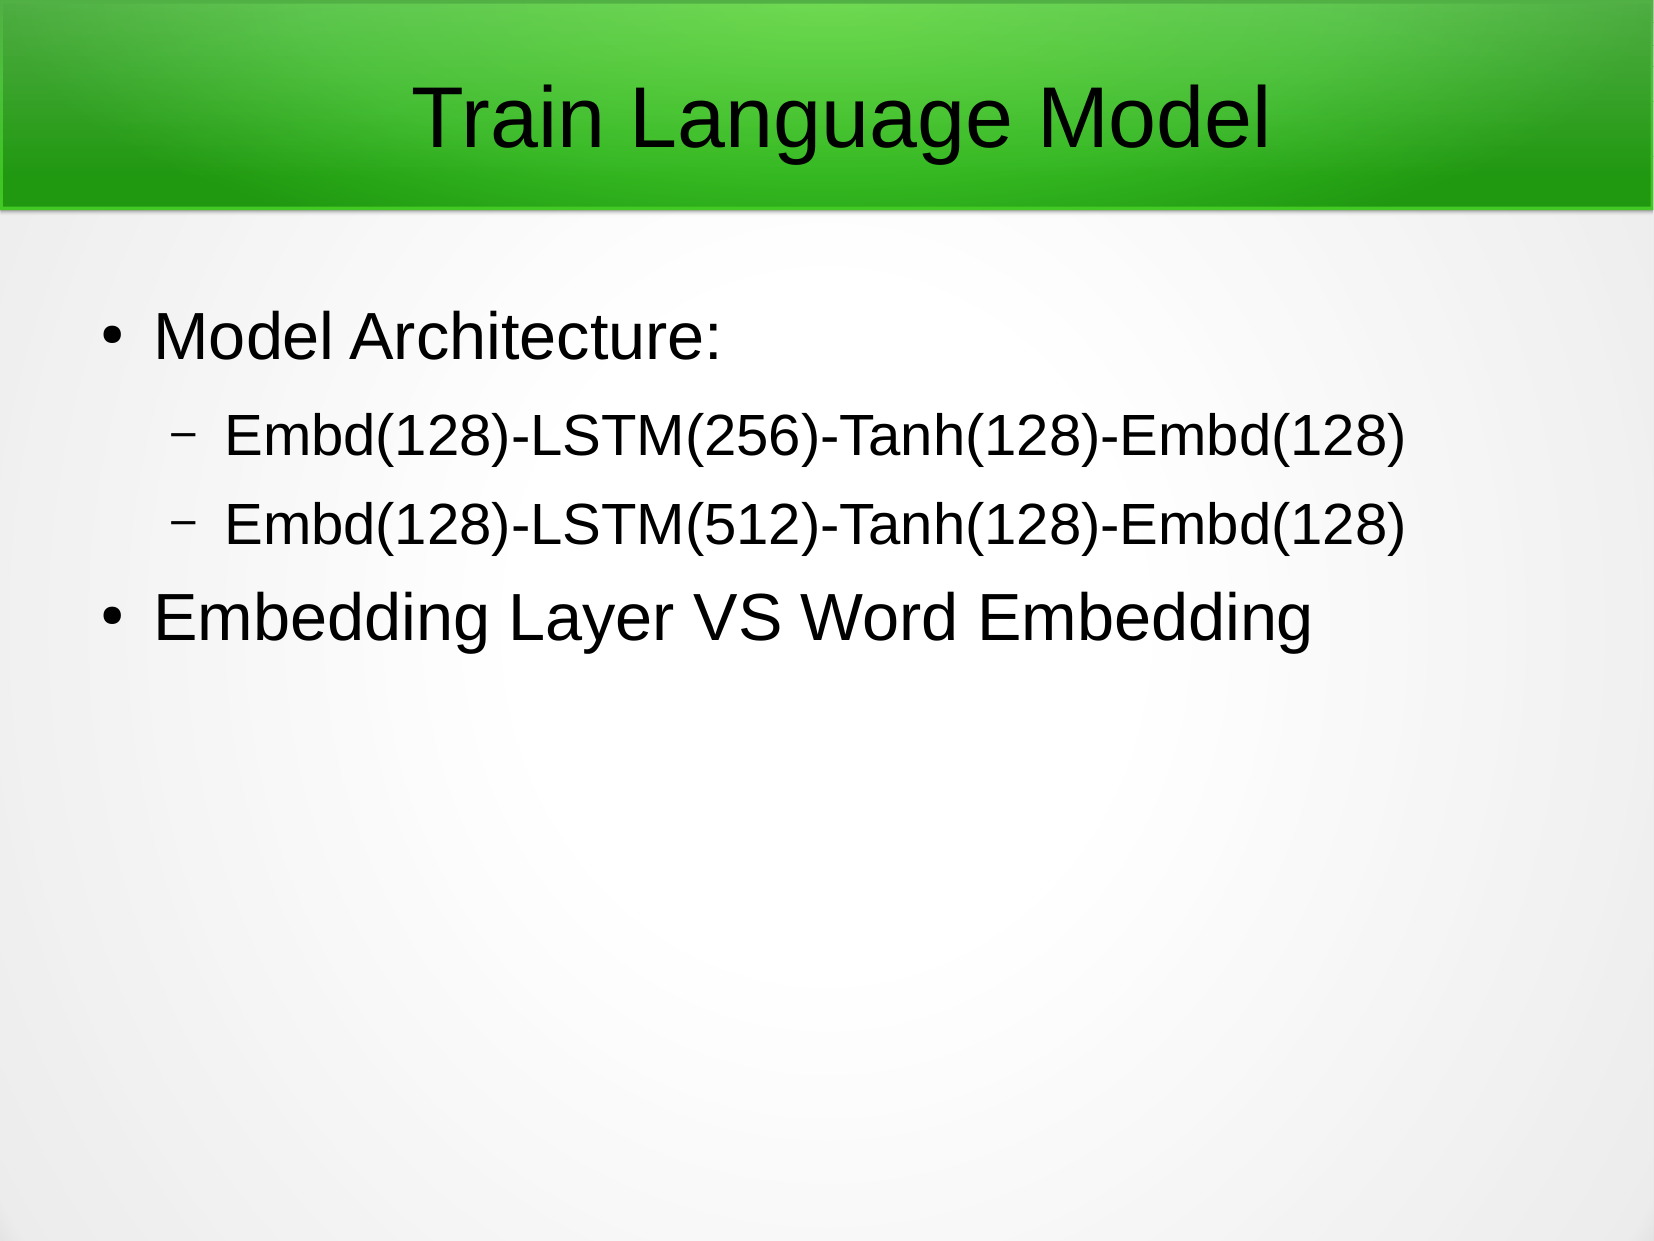

# Train Language Model
Model Architecture:
Embd(128)-LSTM(256)-Tanh(128)-Embd(128)
Embd(128)-LSTM(512)-Tanh(128)-Embd(128)
Embedding Layer VS Word Embedding